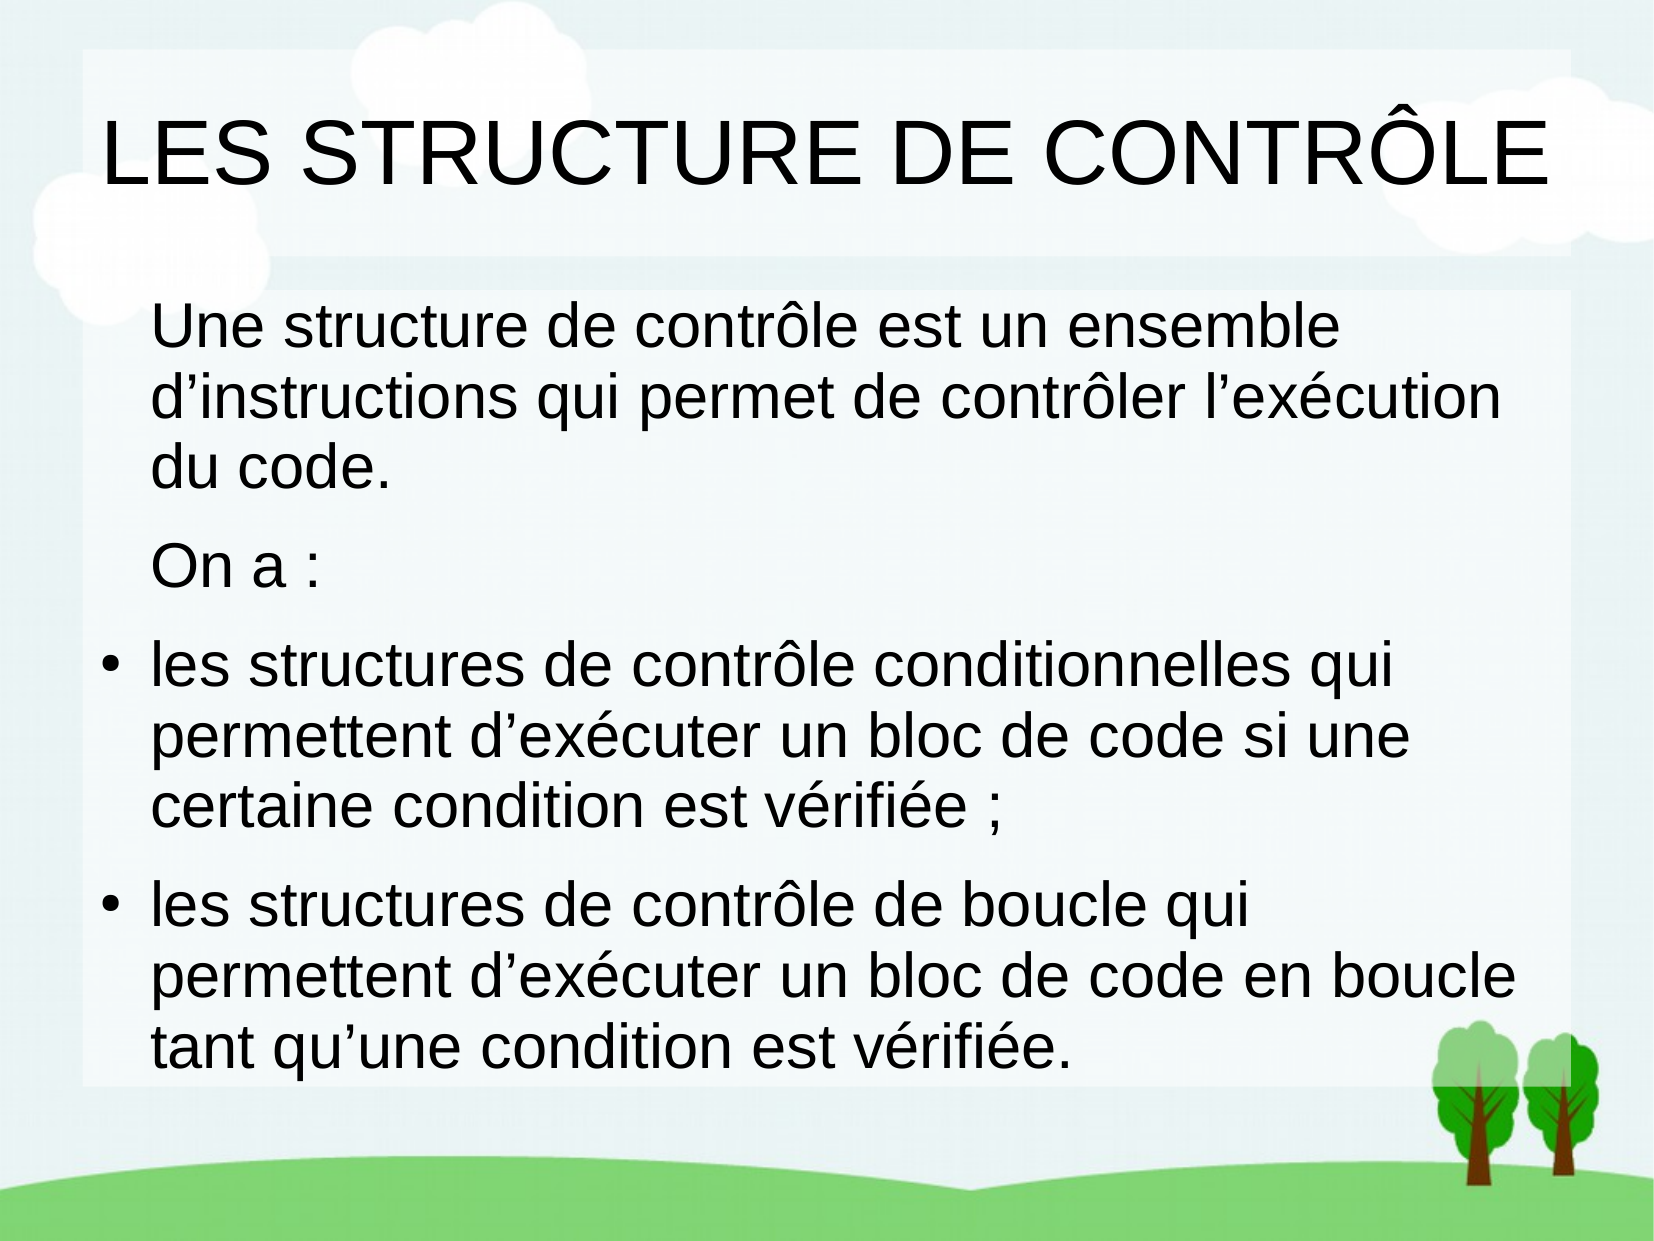

# LES STRUCTURE DE CONTRÔLE
Une structure de contrôle est un ensemble d’instructions qui permet de contrôler l’exécution du code.
On a :
les structures de contrôle conditionnelles qui permettent d’exécuter un bloc de code si une certaine condition est vérifiée ;
les structures de contrôle de boucle qui permettent d’exécuter un bloc de code en boucle tant qu’une condition est vérifiée.